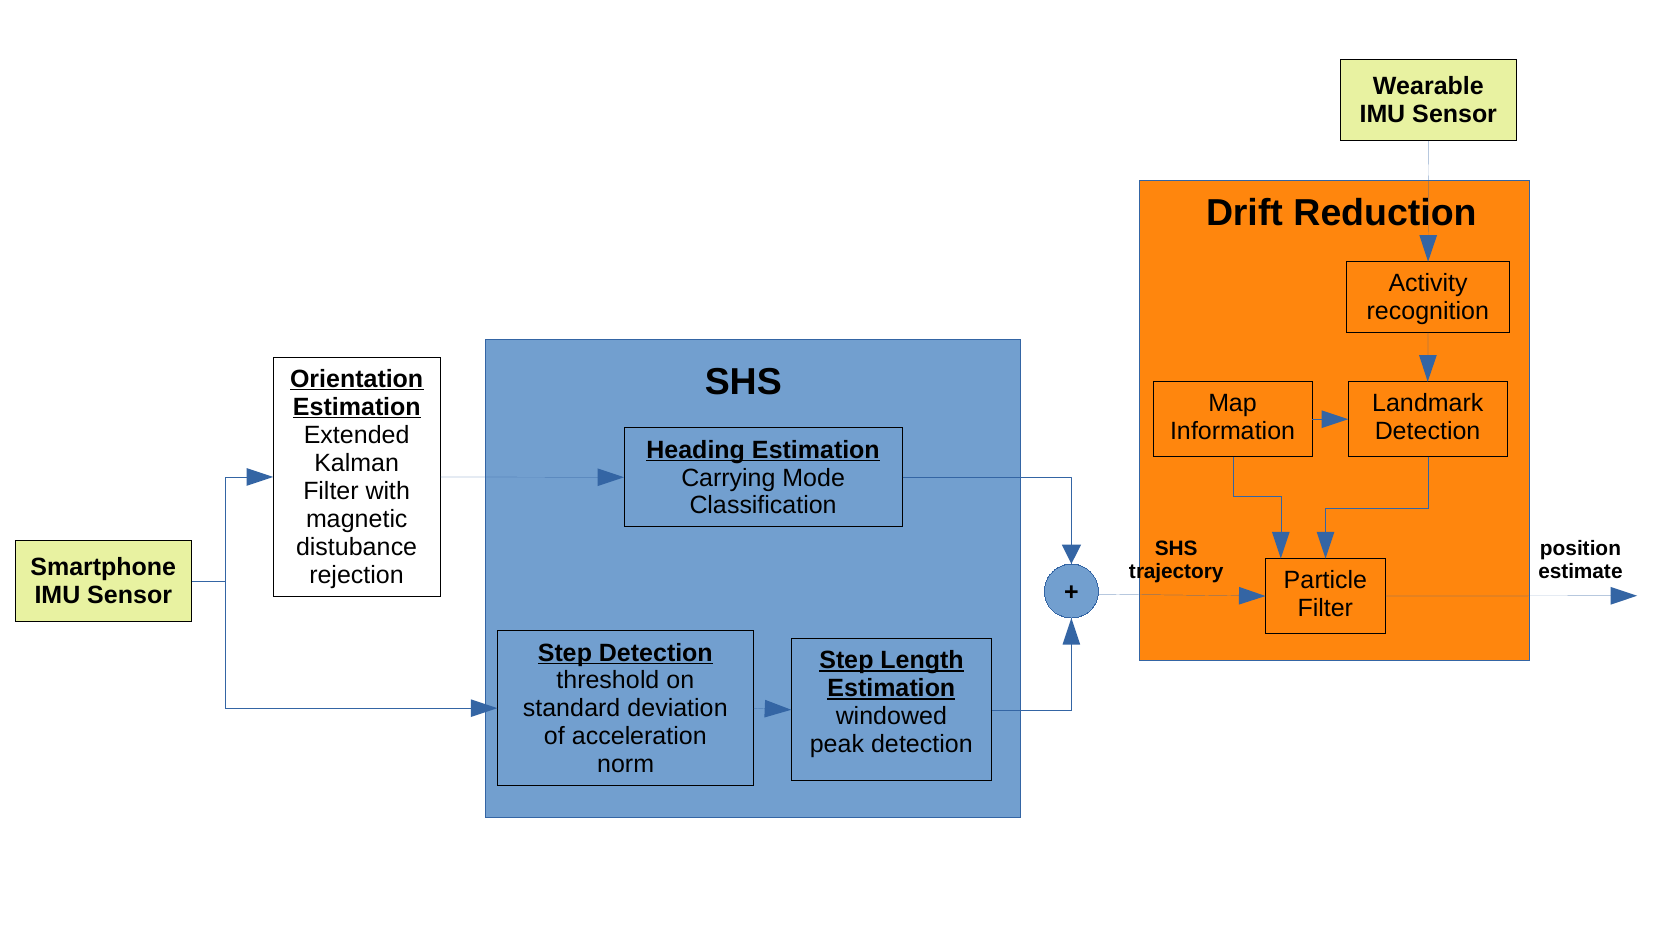

Wearable
IMU Sensor
Drift Reduction
Activity recognition
SHS
Orientation Estimation
Extended Kalman Filter with magnetic distubance rejection
Map Information
Landmark Detection
Heading Estimation
Carrying Mode Classification
SHS trajectory
position estimate
Smartphone
IMU Sensor
Particle Filter
+
Step Detection
threshold on standard deviation of acceleration norm
Step Length Estimation
windowed peak detection